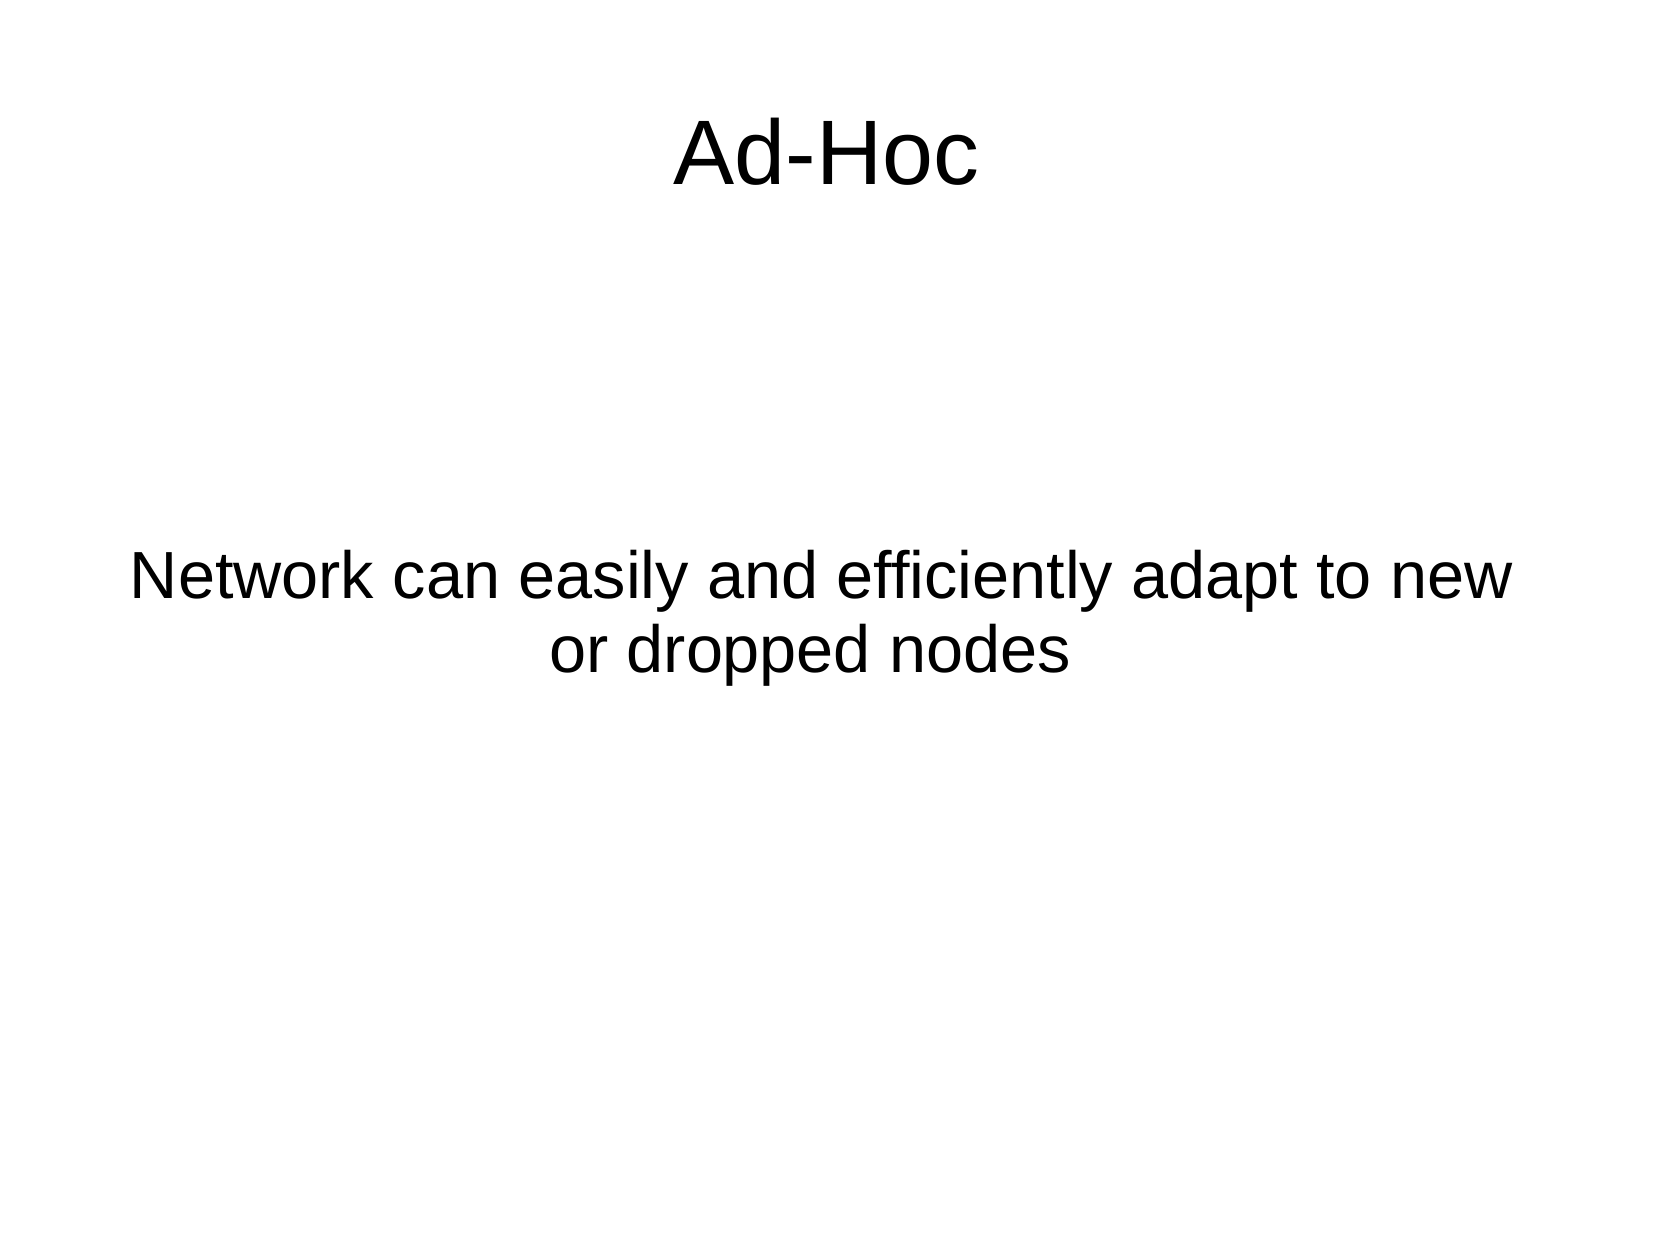

# Ad-Hoc
Network can easily and efficiently adapt to new or dropped nodes